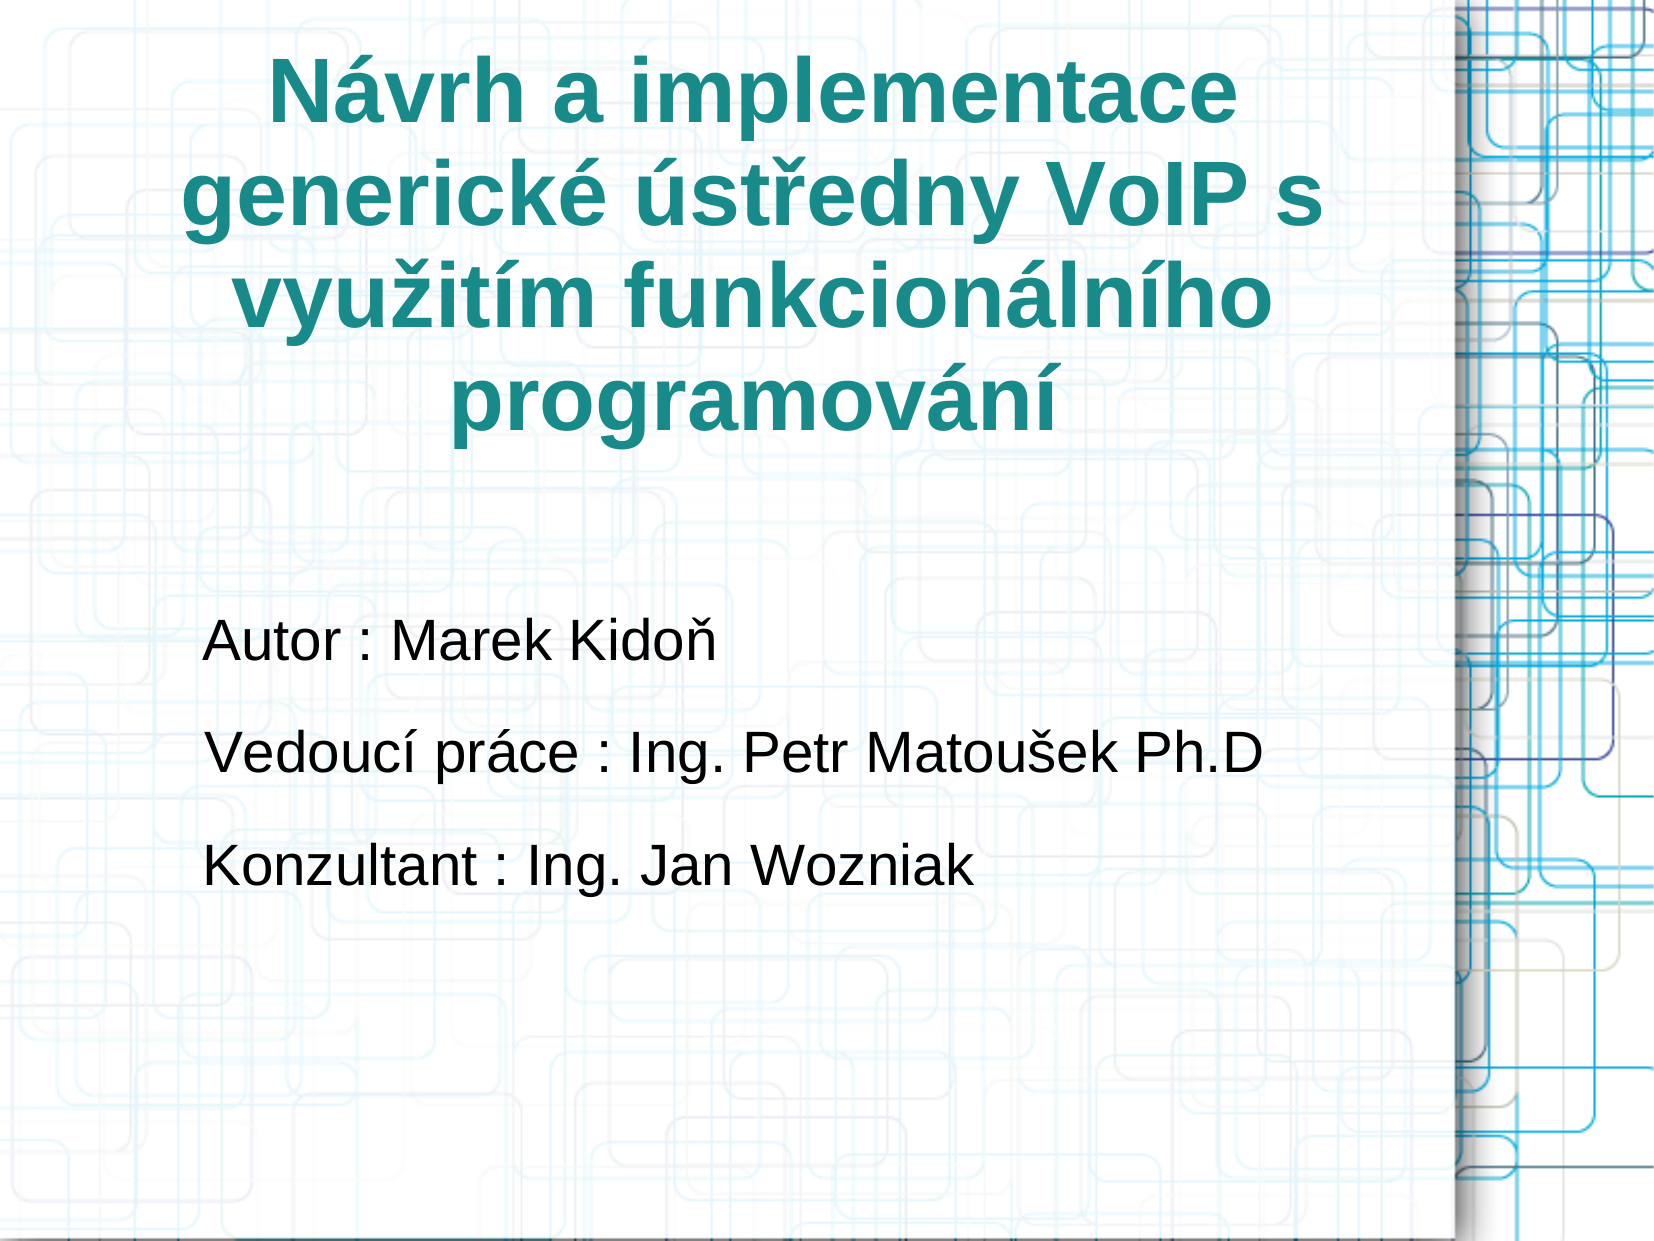

# Návrh a implementace generické ústředny VoIP s využitím funkcionálního programování
Autor : Marek Kidoň
Vedoucí práce : Ing. Petr Matoušek Ph.D
Konzultant : Ing. Jan Wozniak